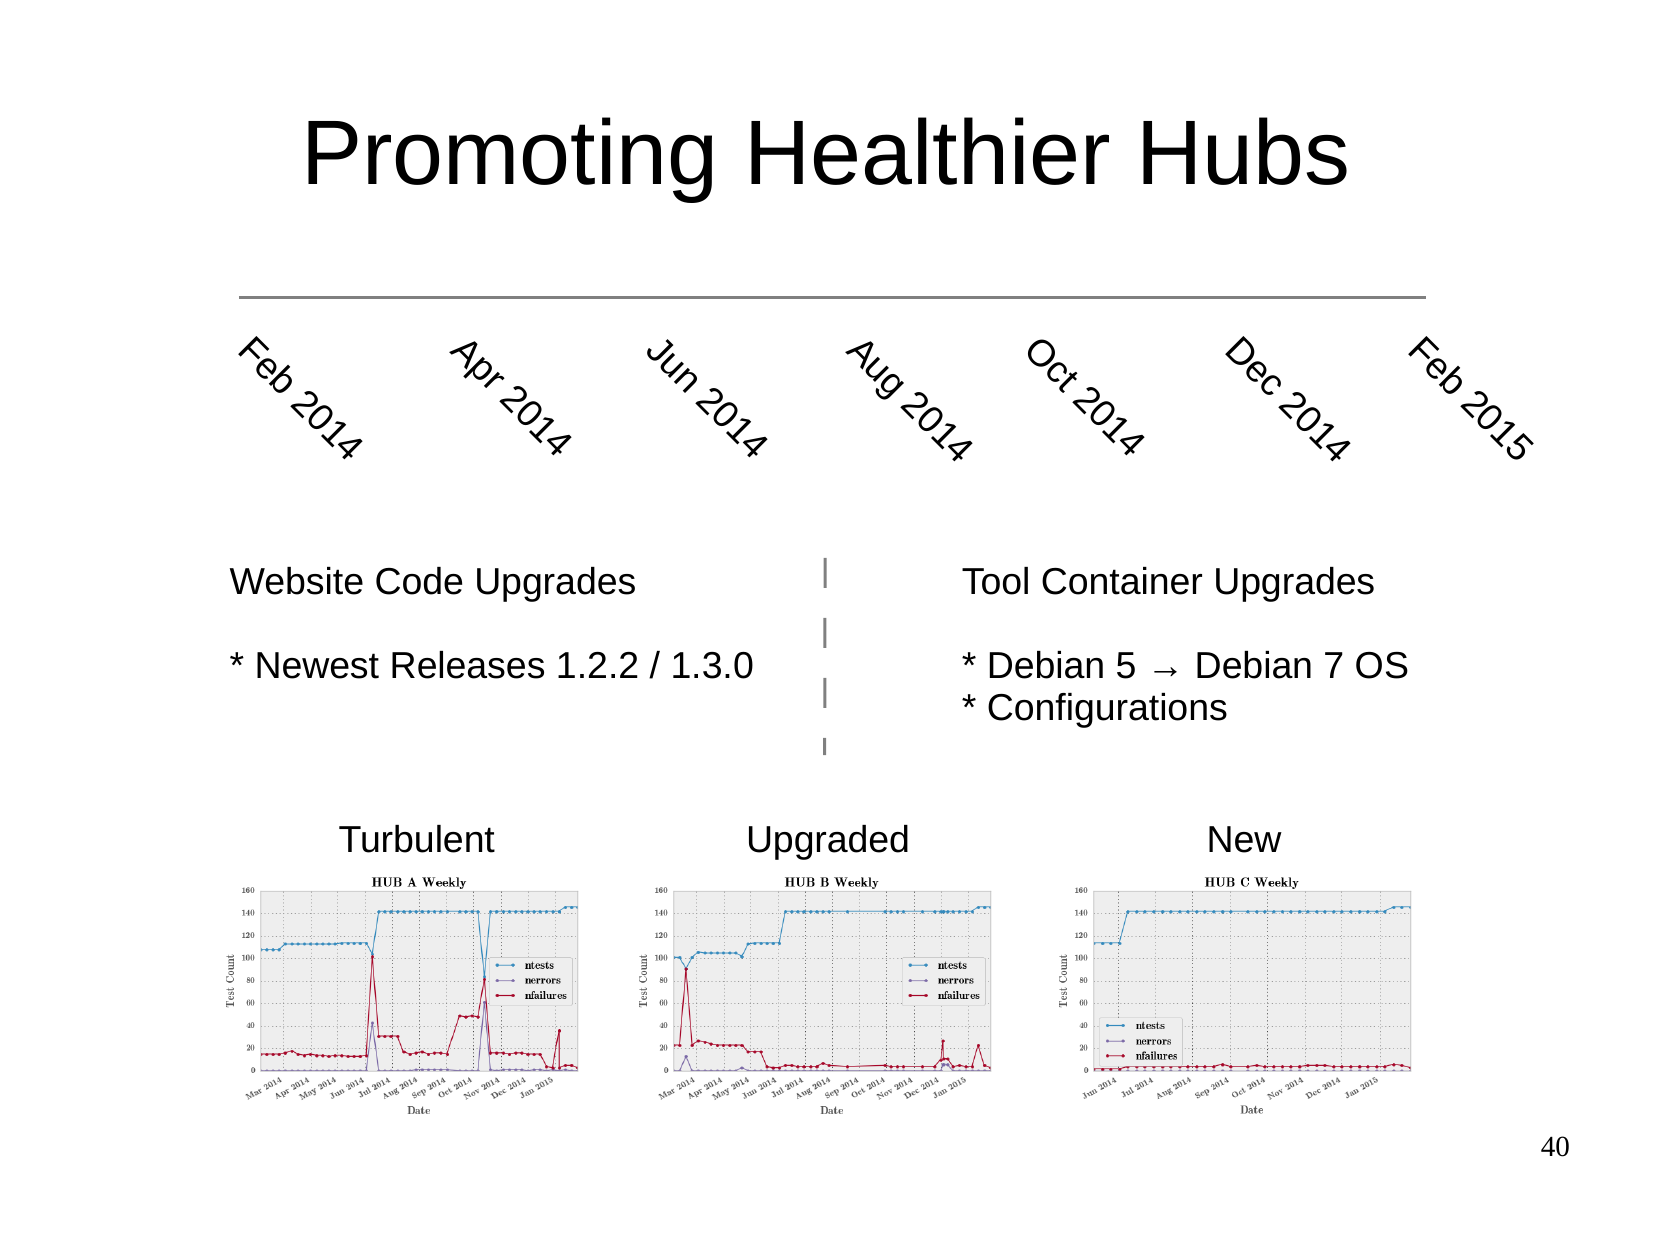

# Promoting Healthier Hubs
Apr 2014
Oct 2014
Jun 2014
Feb 2014
Feb 2015
Aug 2014
Dec 2014
Website Code Upgrades
* Newest Releases 1.2.2 / 1.3.0
Tool Container Upgrades
* Debian 5 → Debian 7 OS
* Configurations
Turbulent
Upgraded
New
40